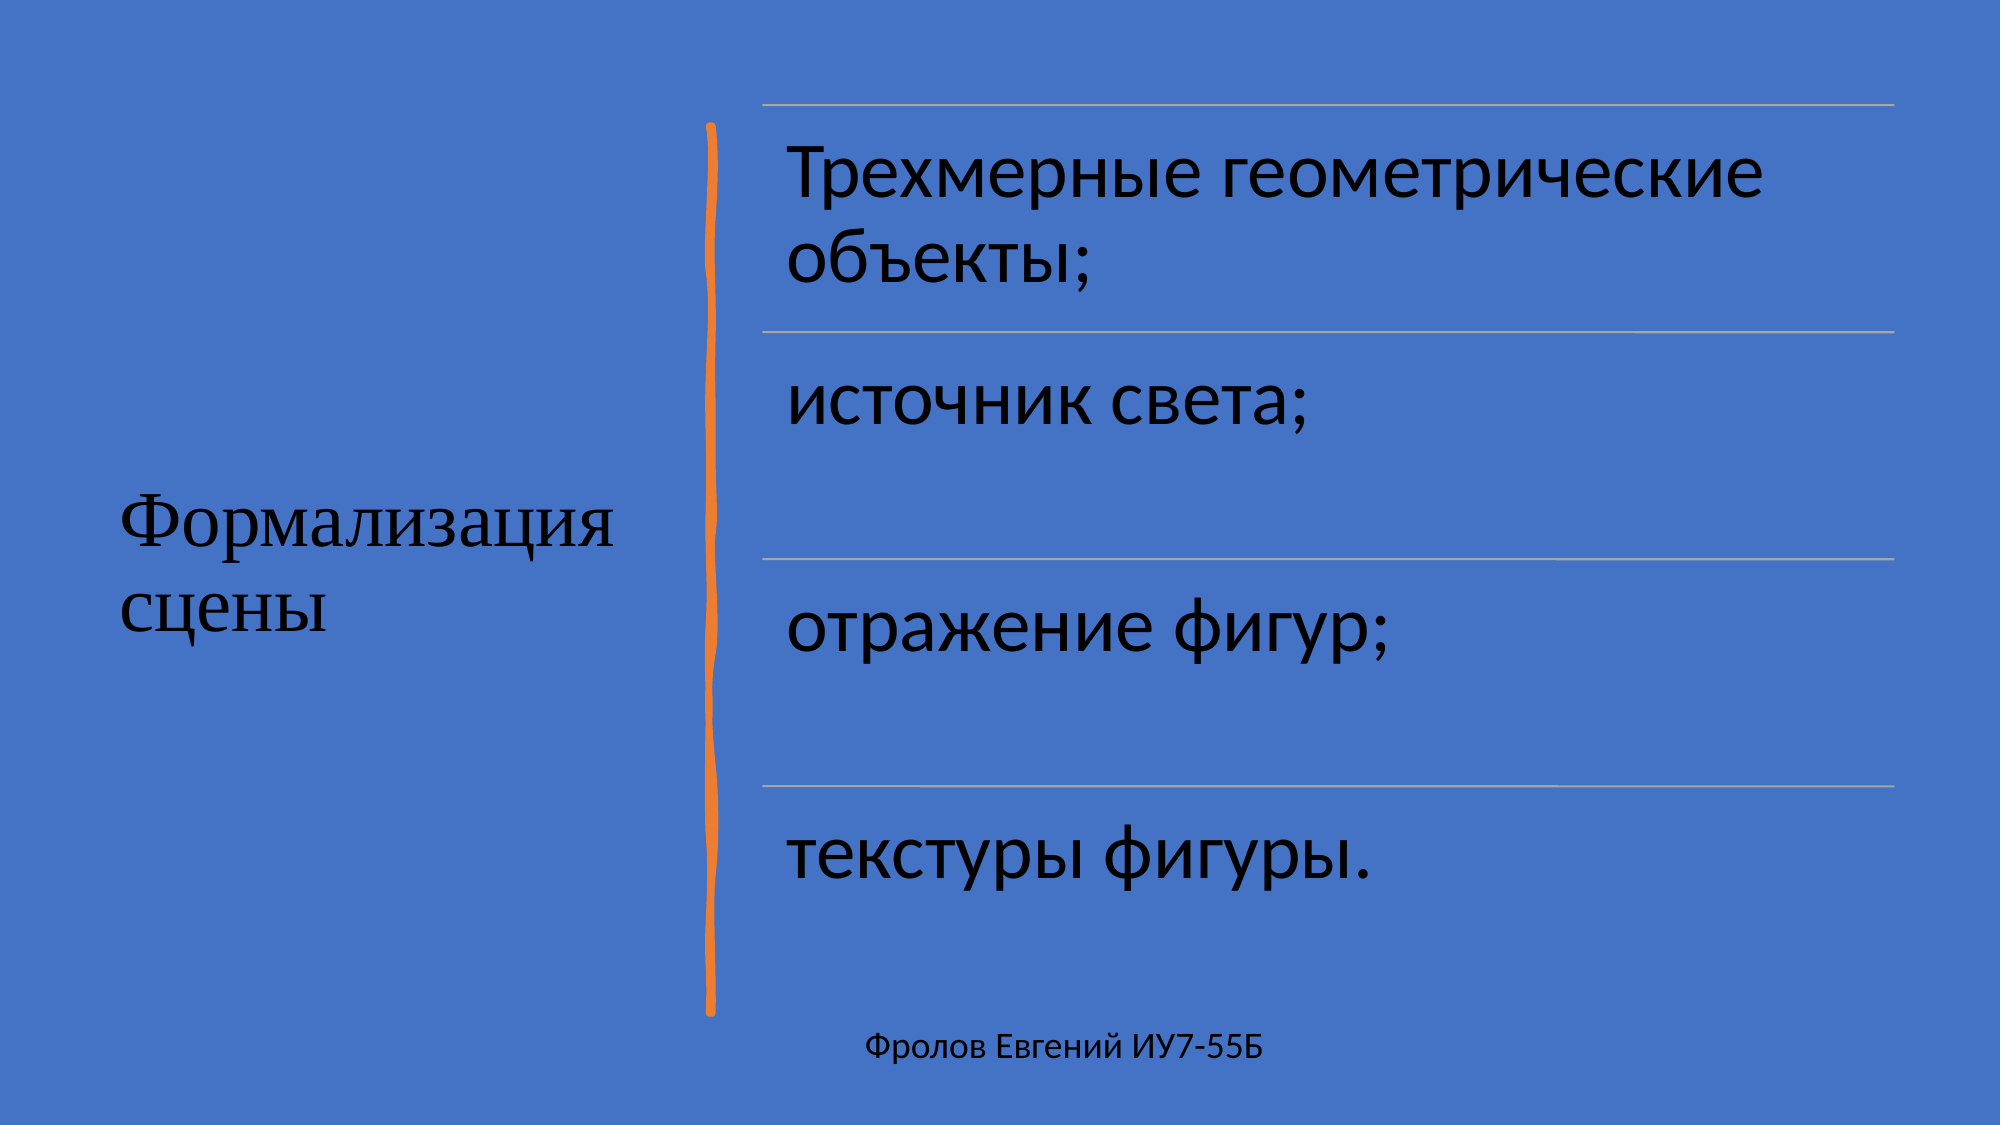

# Формализация сцены
Трехмерные геометрические  объекты;
источник света;
отражение фигур;
текстуры фигуры.
                                                                                                    Фролов Евгений ИУ7-55Б